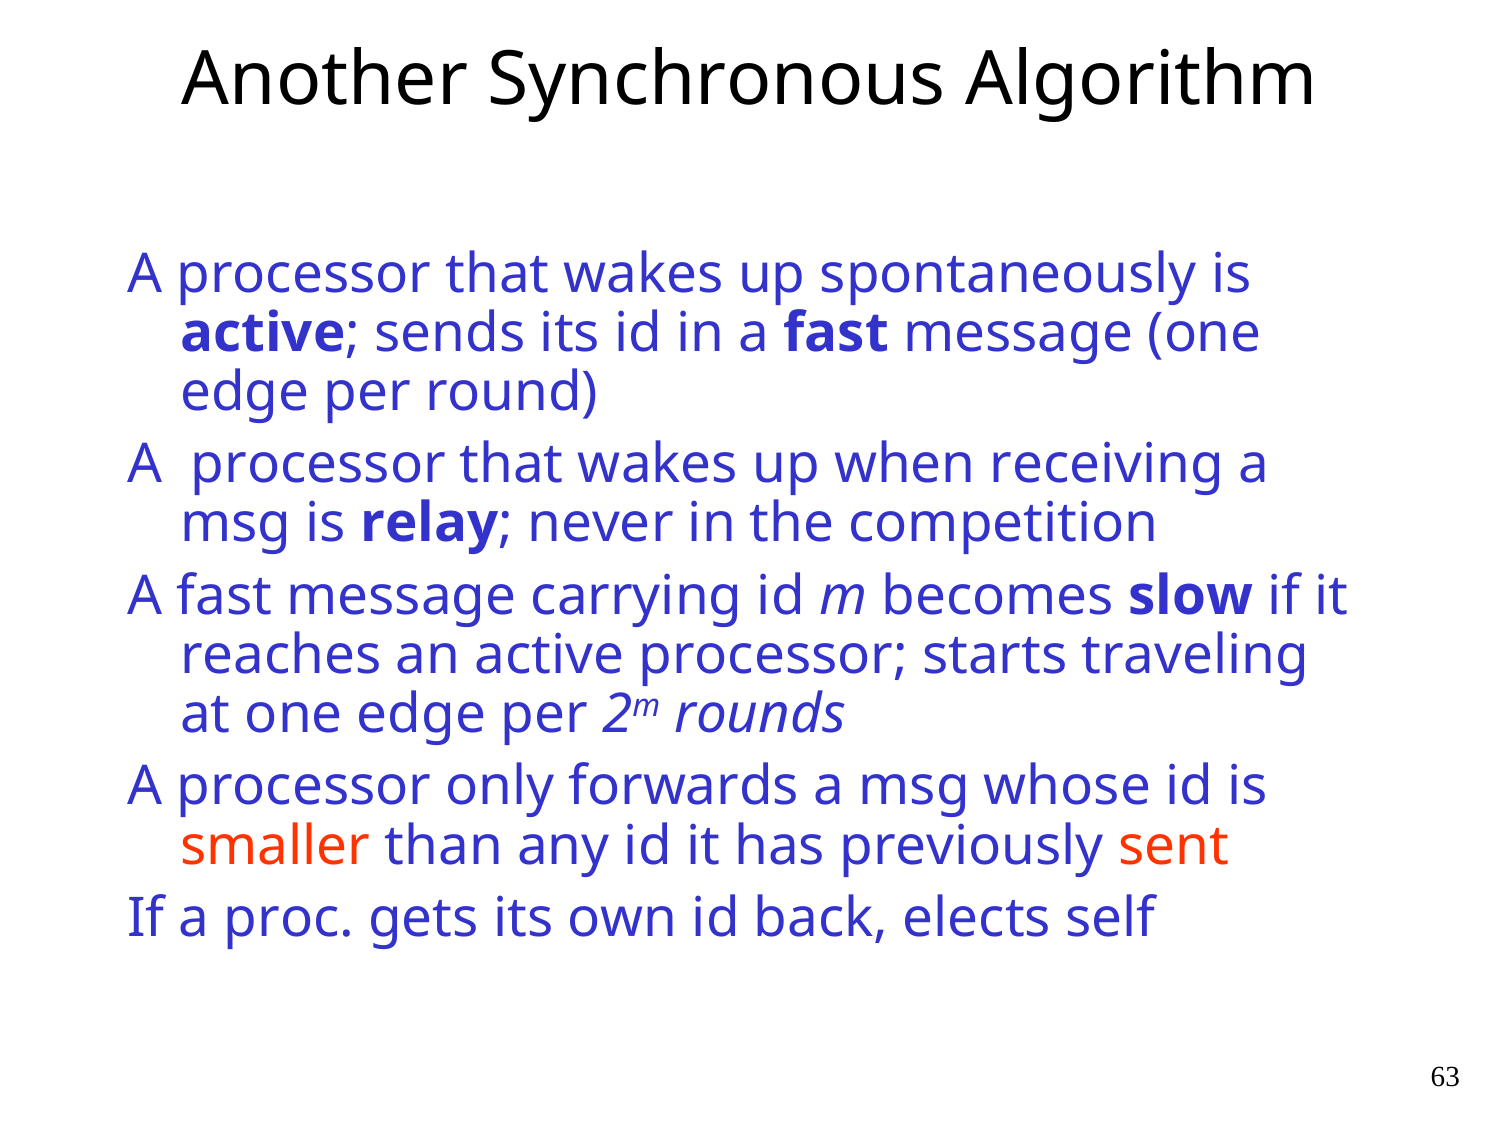

# Another Synchronous Algorithm
A processor that wakes up spontaneously is active; sends its id in a fast message (one edge per round)
A processor that wakes up when receiving a msg is relay; never in the competition
A fast message carrying id m becomes slow if it reaches an active processor; starts traveling at one edge per 2m rounds
A processor only forwards a msg whose id is smaller than any id it has previously sent
If a proc. gets its own id back, elects self